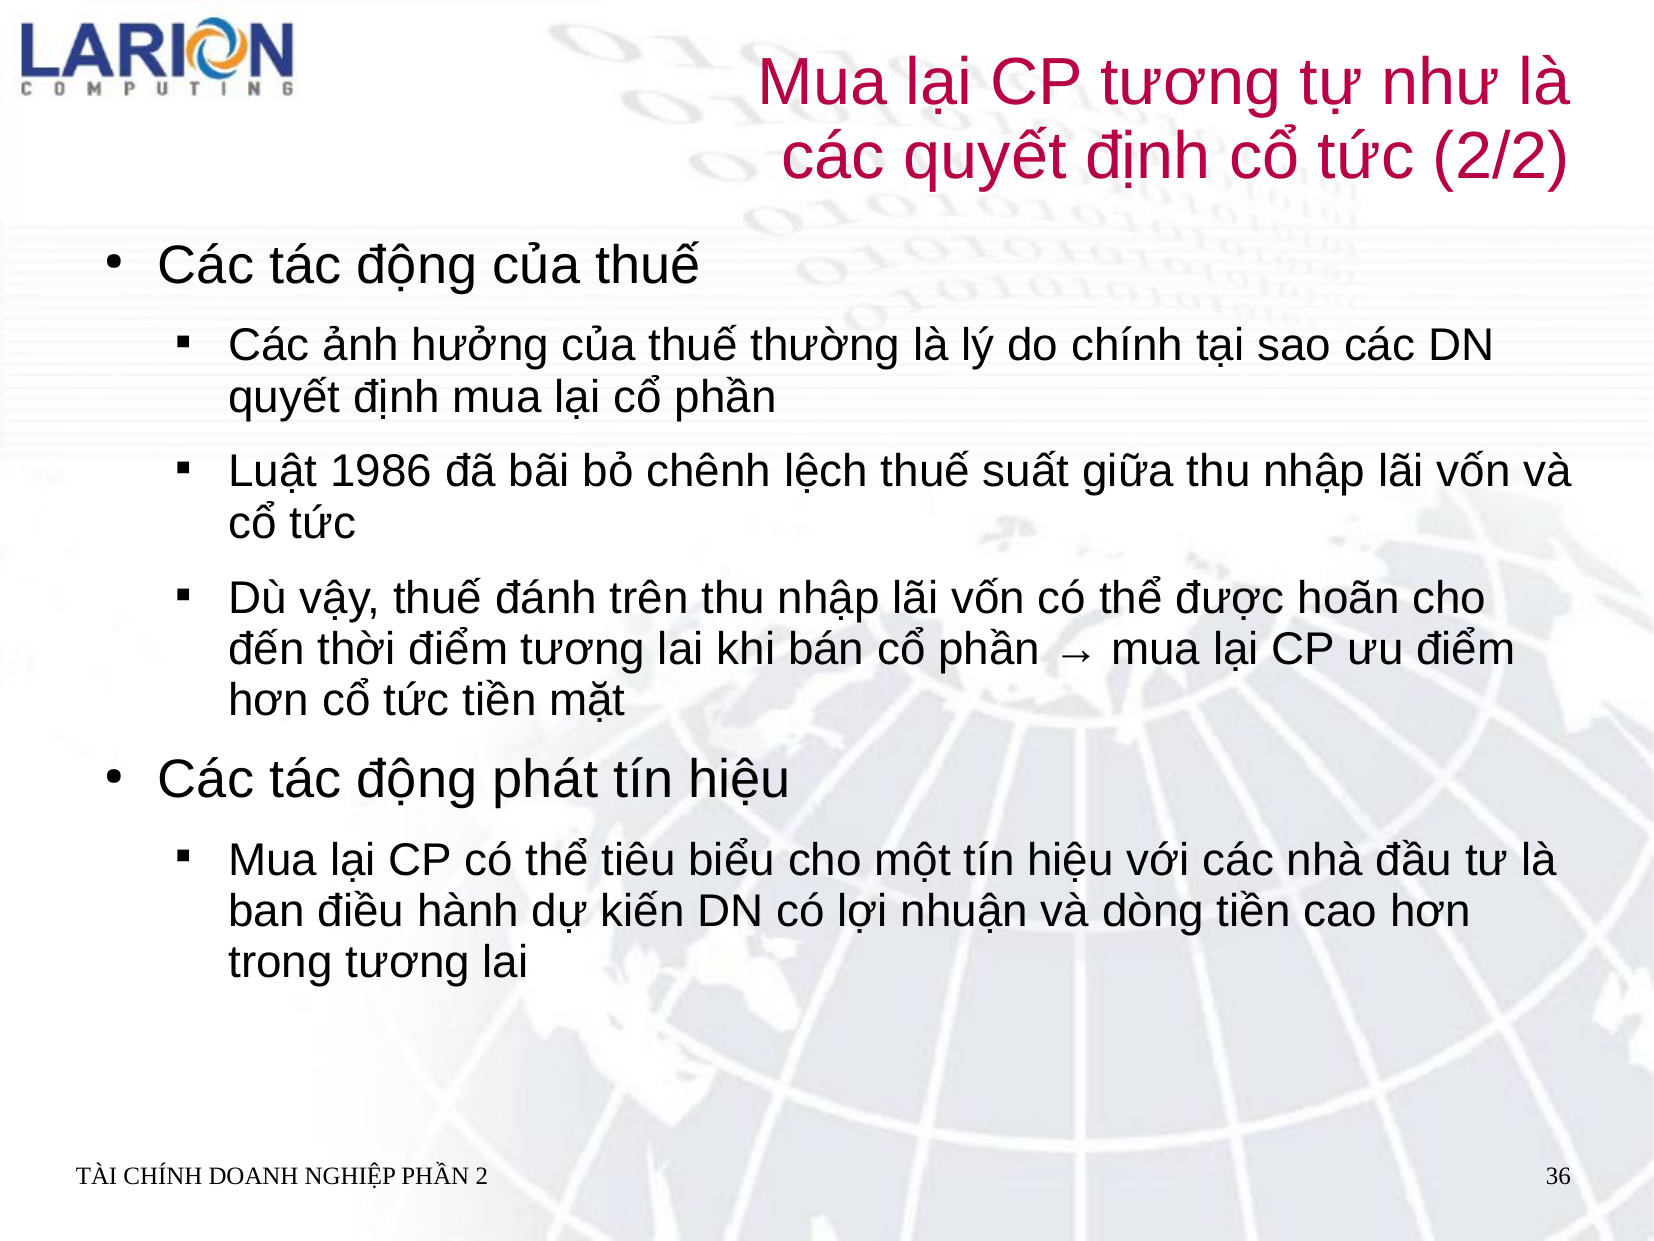

# Mua lại CP tương tự như là các quyết định cổ tức (2/2)
Các tác động của thuế
Các ảnh hưởng của thuế thường là lý do chính tại sao các DN quyết định mua lại cổ phần
Luật 1986 đã bãi bỏ chênh lệch thuế suất giữa thu nhập lãi vốn và cổ tức
Dù vậy, thuế đánh trên thu nhập lãi vốn có thể được hoãn cho đến thời điểm tương lai khi bán cổ phần → mua lại CP ưu điểm hơn cổ tức tiền mặt
Các tác động phát tín hiệu
Mua lại CP có thể tiêu biểu cho một tín hiệu với các nhà đầu tư là ban điều hành dự kiến DN có lợi nhuận và dòng tiền cao hơn trong tương lai
TÀI CHÍNH DOANH NGHIỆP PHẦN 2
36